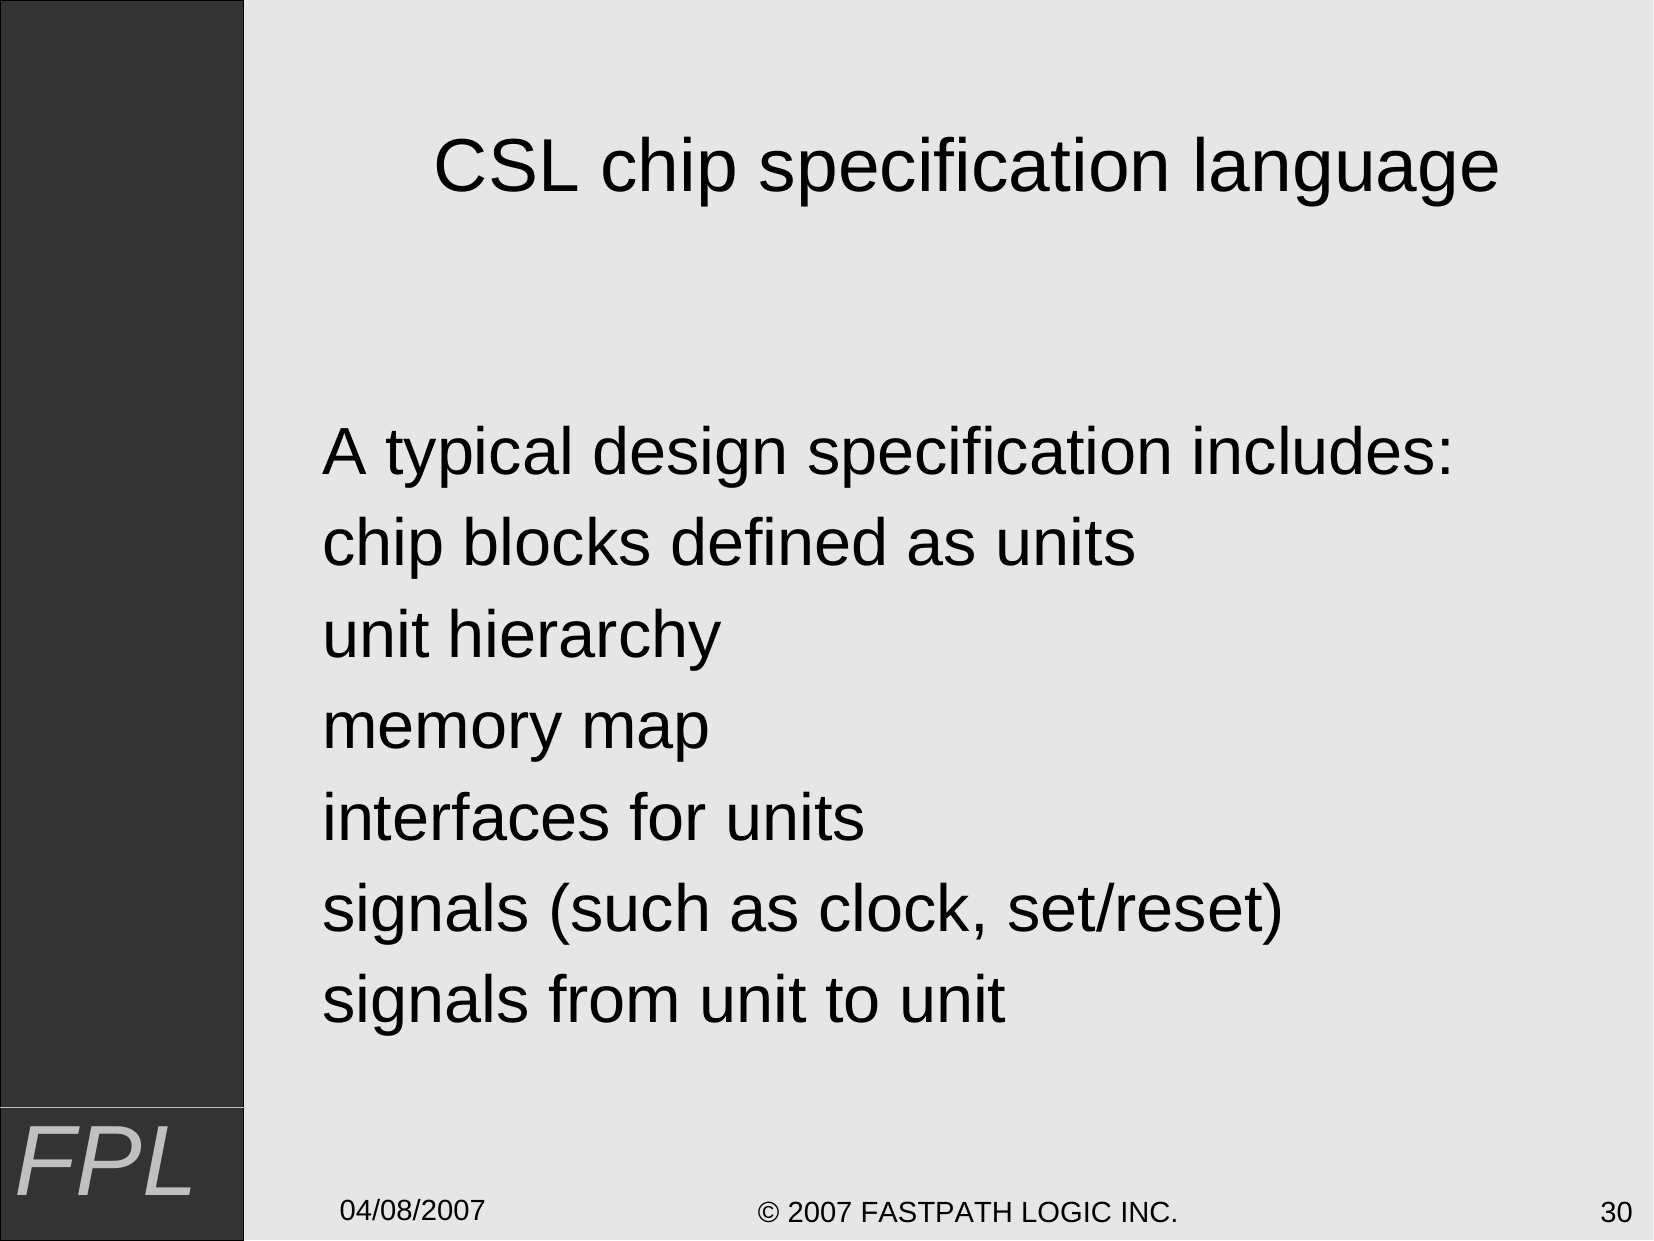

# CSL chip specification language
A typical design specification includes:
chip blocks defined as units
unit hierarchy
memory map
interfaces for units
signals (such as clock, set/reset)
signals from unit to unit
04/08/2007
30
© 2007 FASTPATH LOGIC INC.